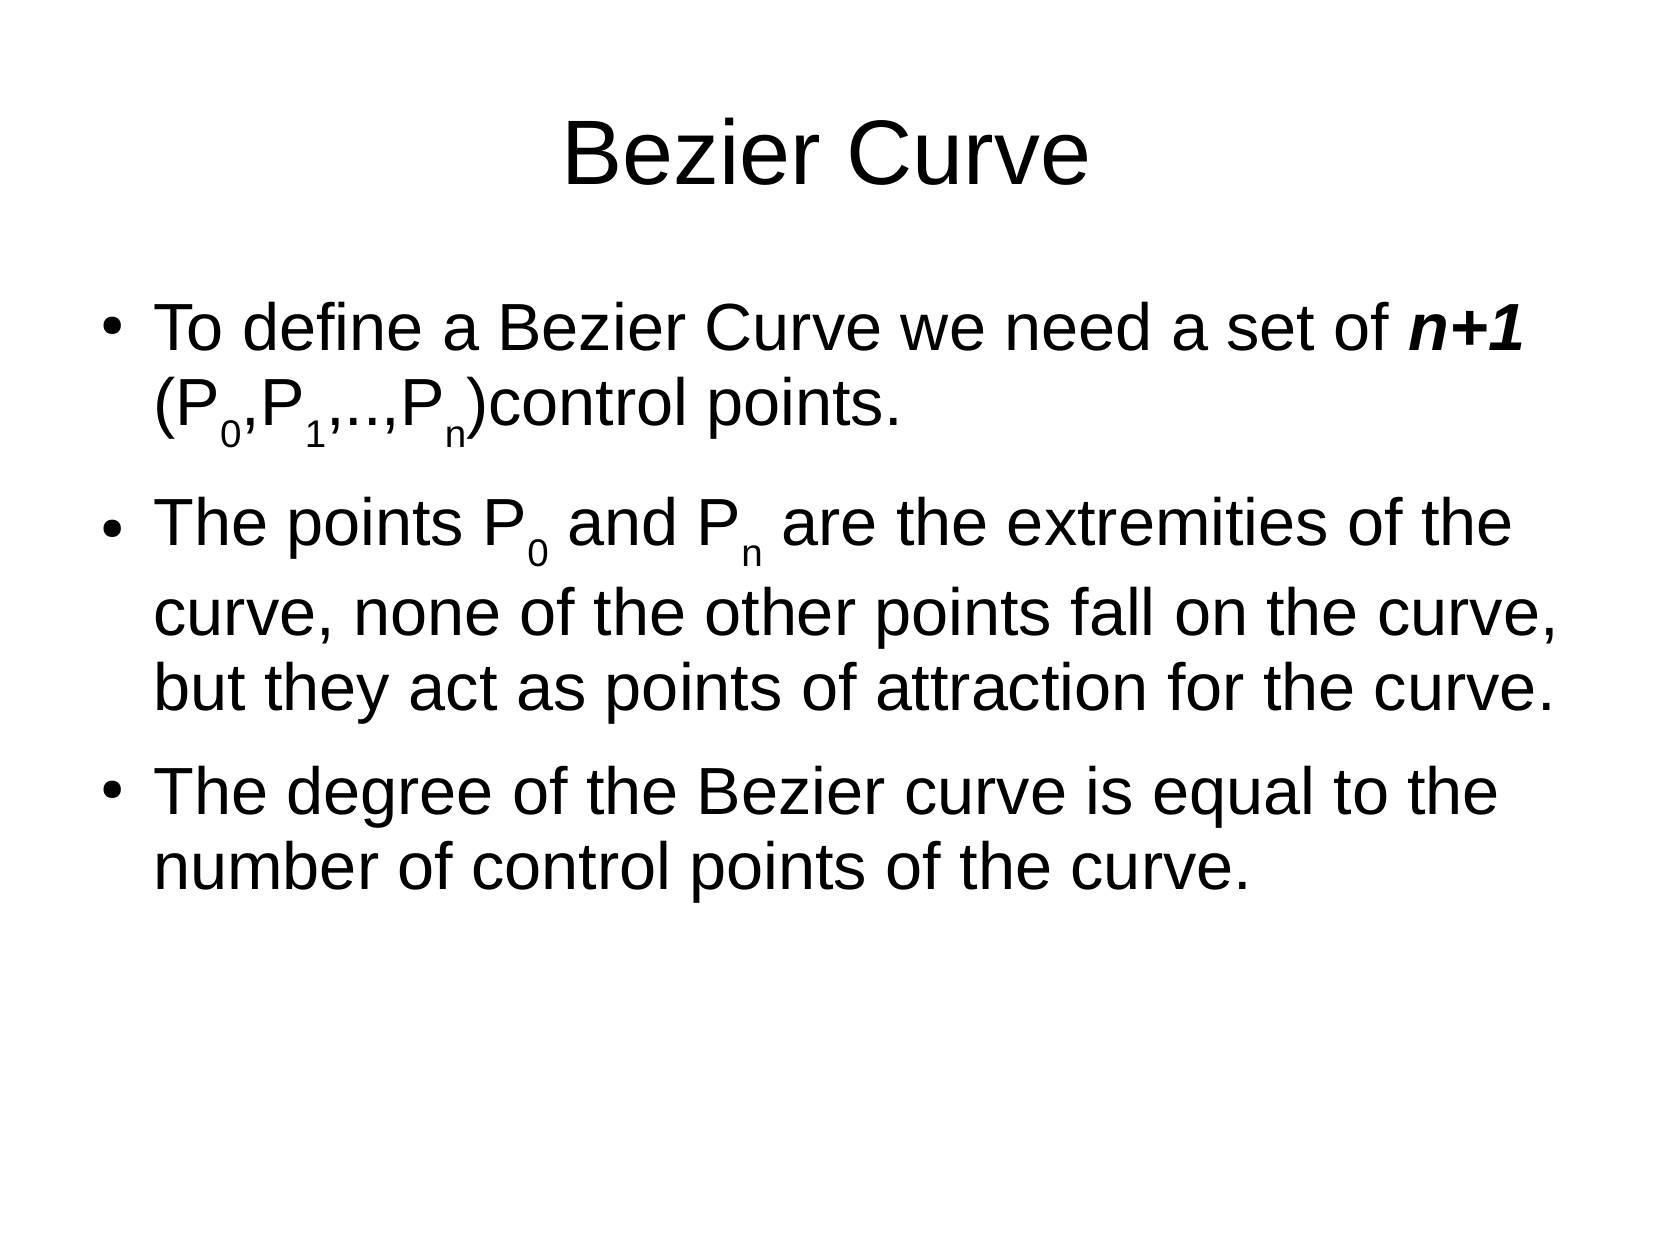

# Bezier Curve
To define a Bezier Curve we need a set of n+1 (P0,P1,..,Pn)control points.
The points P0 and Pn are the extremities of the curve, none of the other points fall on the curve, but they act as points of attraction for the curve.
The degree of the Bezier curve is equal to the number of control points of the curve.